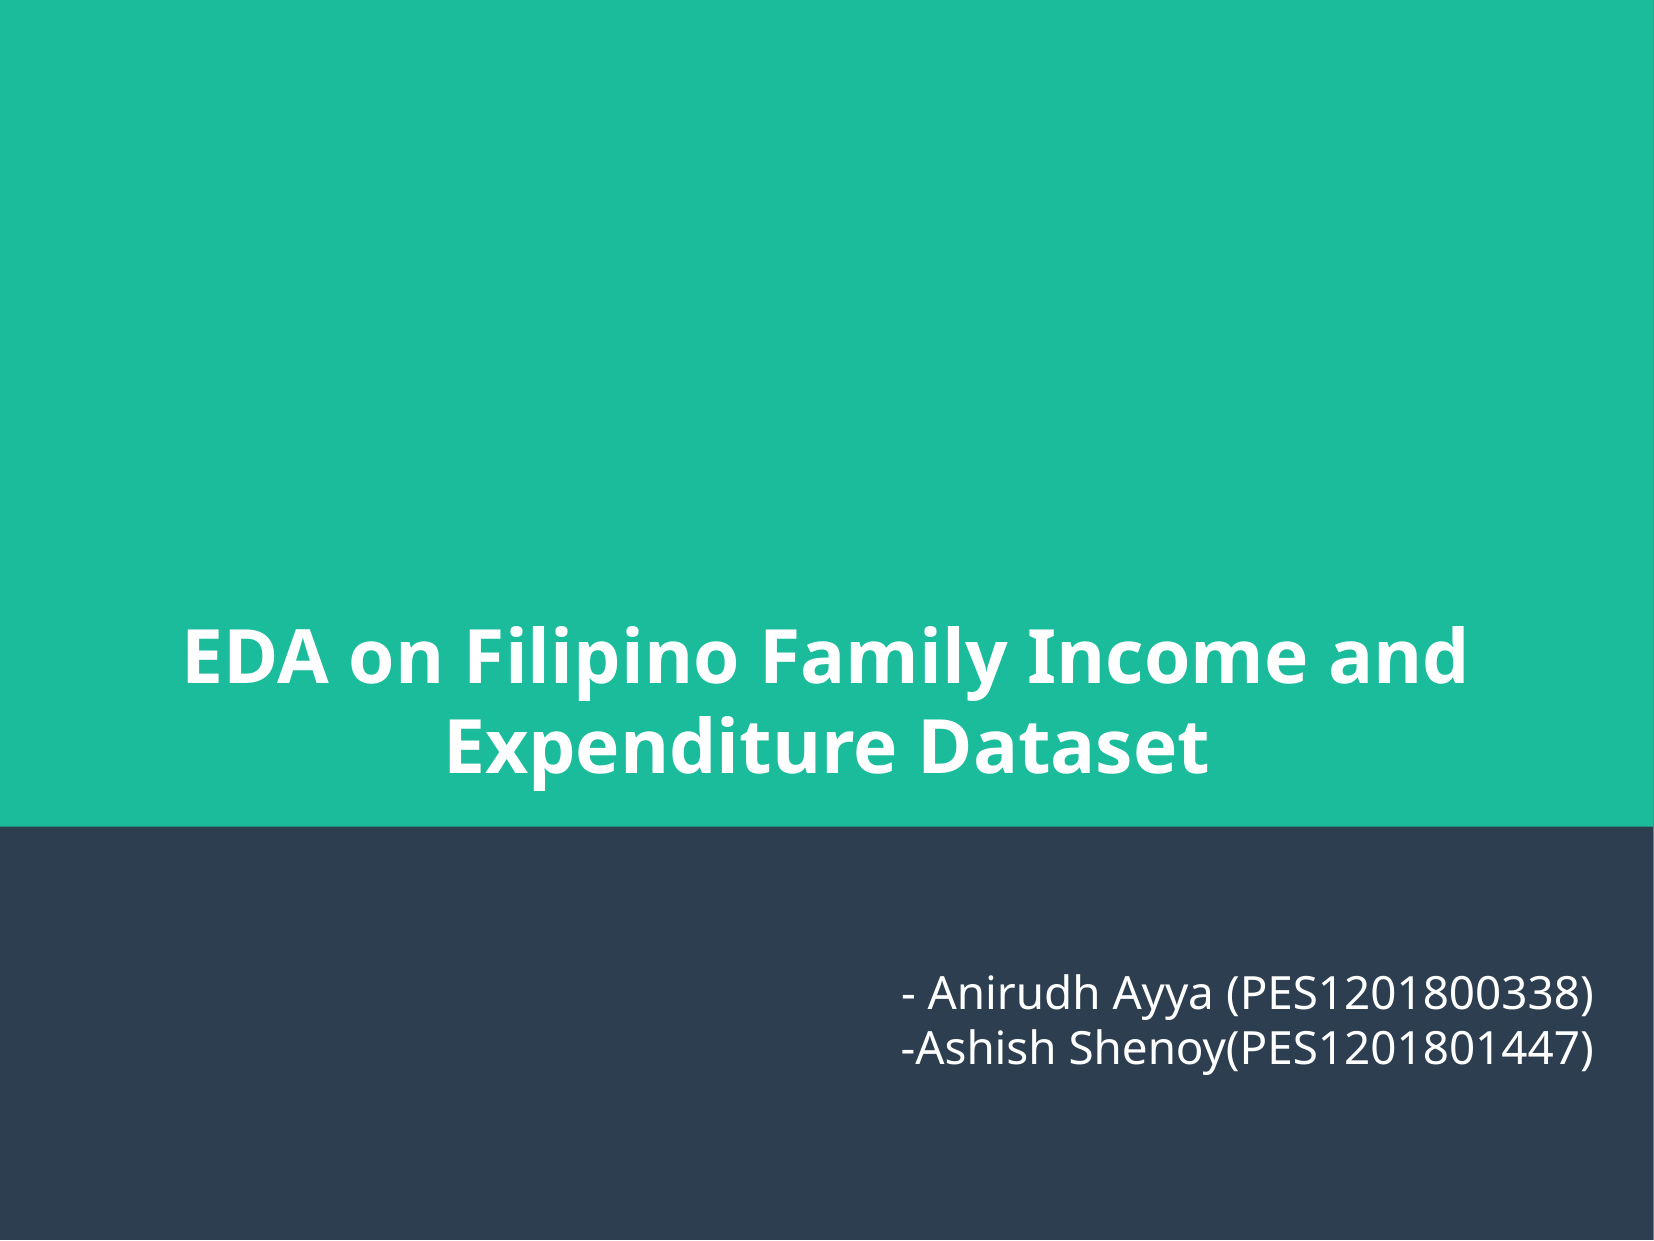

EDA on Filipino Family Income and Expenditure Dataset
- Anirudh Ayya (PES1201800338)
-Ashish Shenoy(PES1201801447)